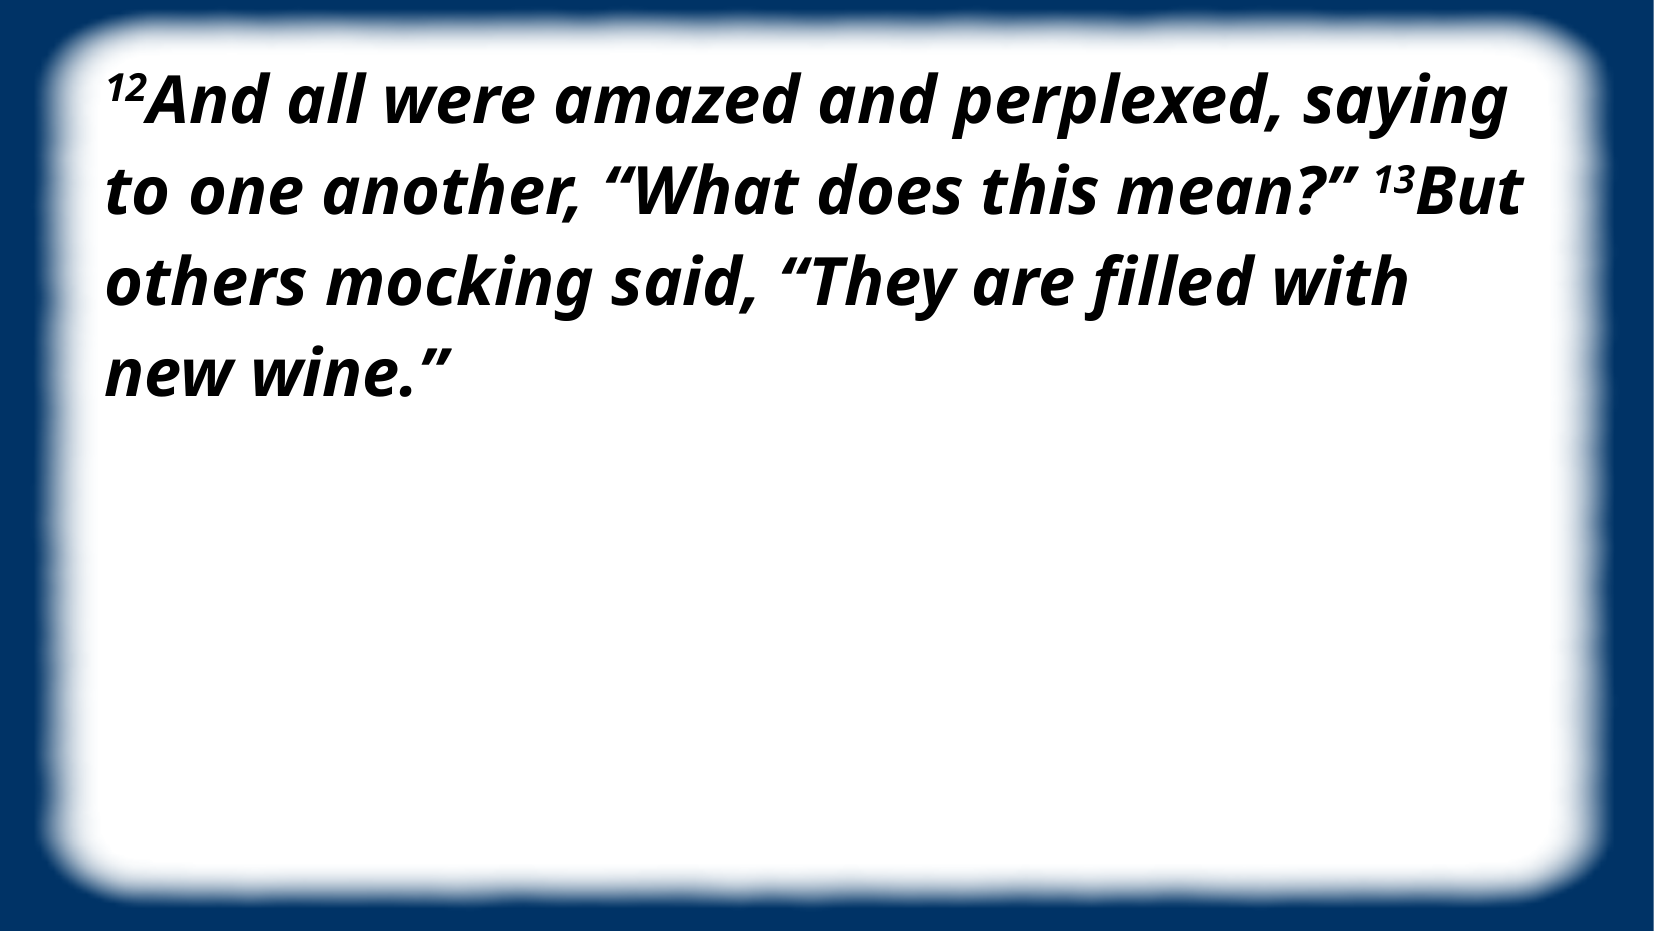

12And all were amazed and perplexed, saying to one another, “What does this mean?” 13But others mocking said, “They are filled with new wine.”